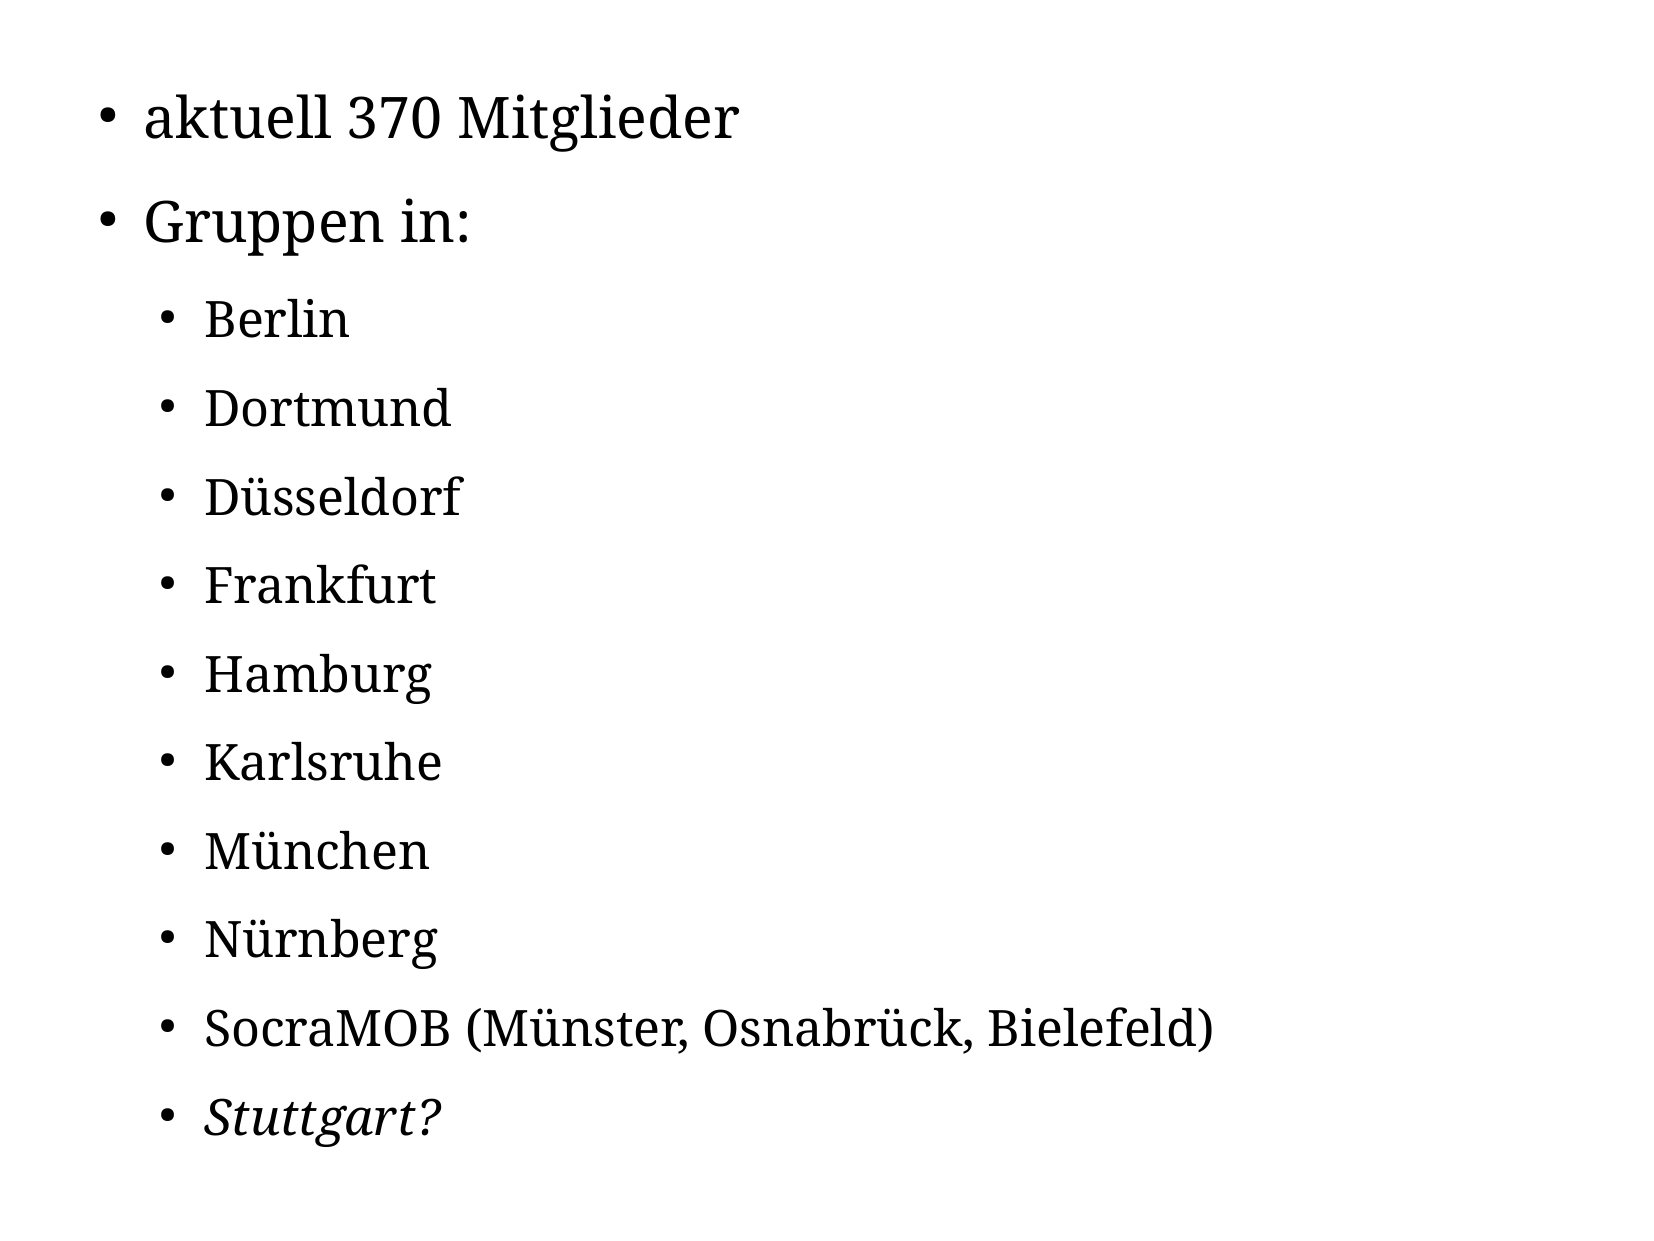

# aktuell 370 Mitglieder
Gruppen in:
Berlin
Dortmund
Düsseldorf
Frankfurt
Hamburg
Karlsruhe
München
Nürnberg
SocraMOB (Münster, Osnabrück, Bielefeld)
Stuttgart?